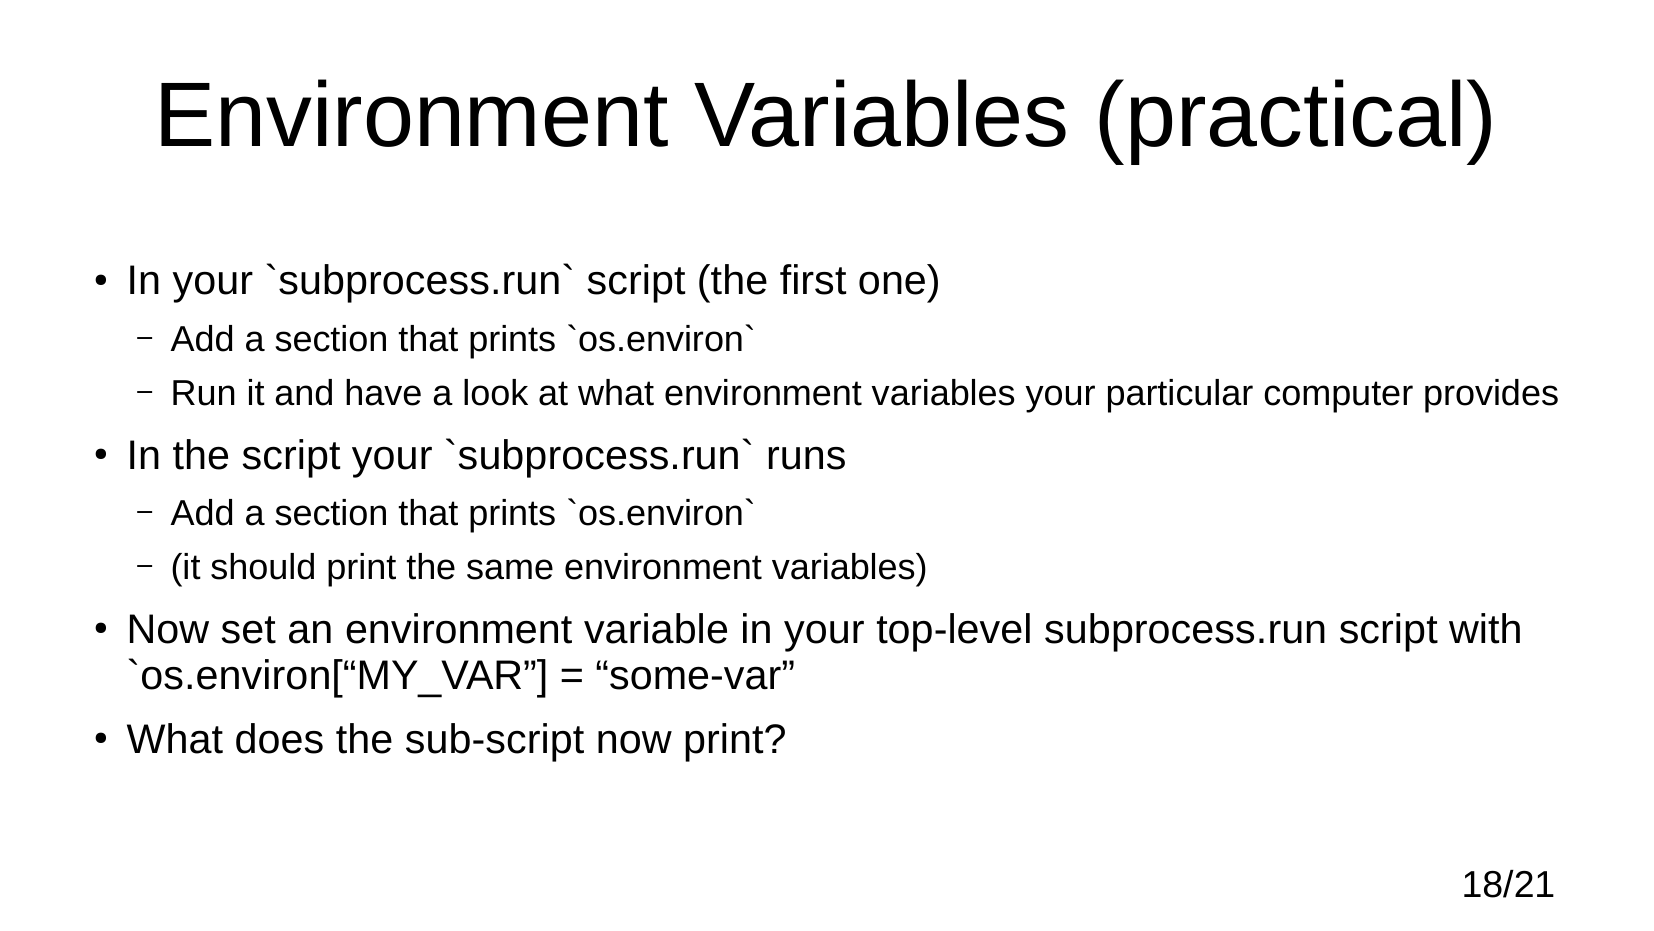

# Environment Variables (practical)
In your `subprocess.run` script (the first one)
Add a section that prints `os.environ`
Run it and have a look at what environment variables your particular computer provides
In the script your `subprocess.run` runs
Add a section that prints `os.environ`
(it should print the same environment variables)
Now set an environment variable in your top-level subprocess.run script with `os.environ[“MY_VAR”] = “some-var”
What does the sub-script now print?